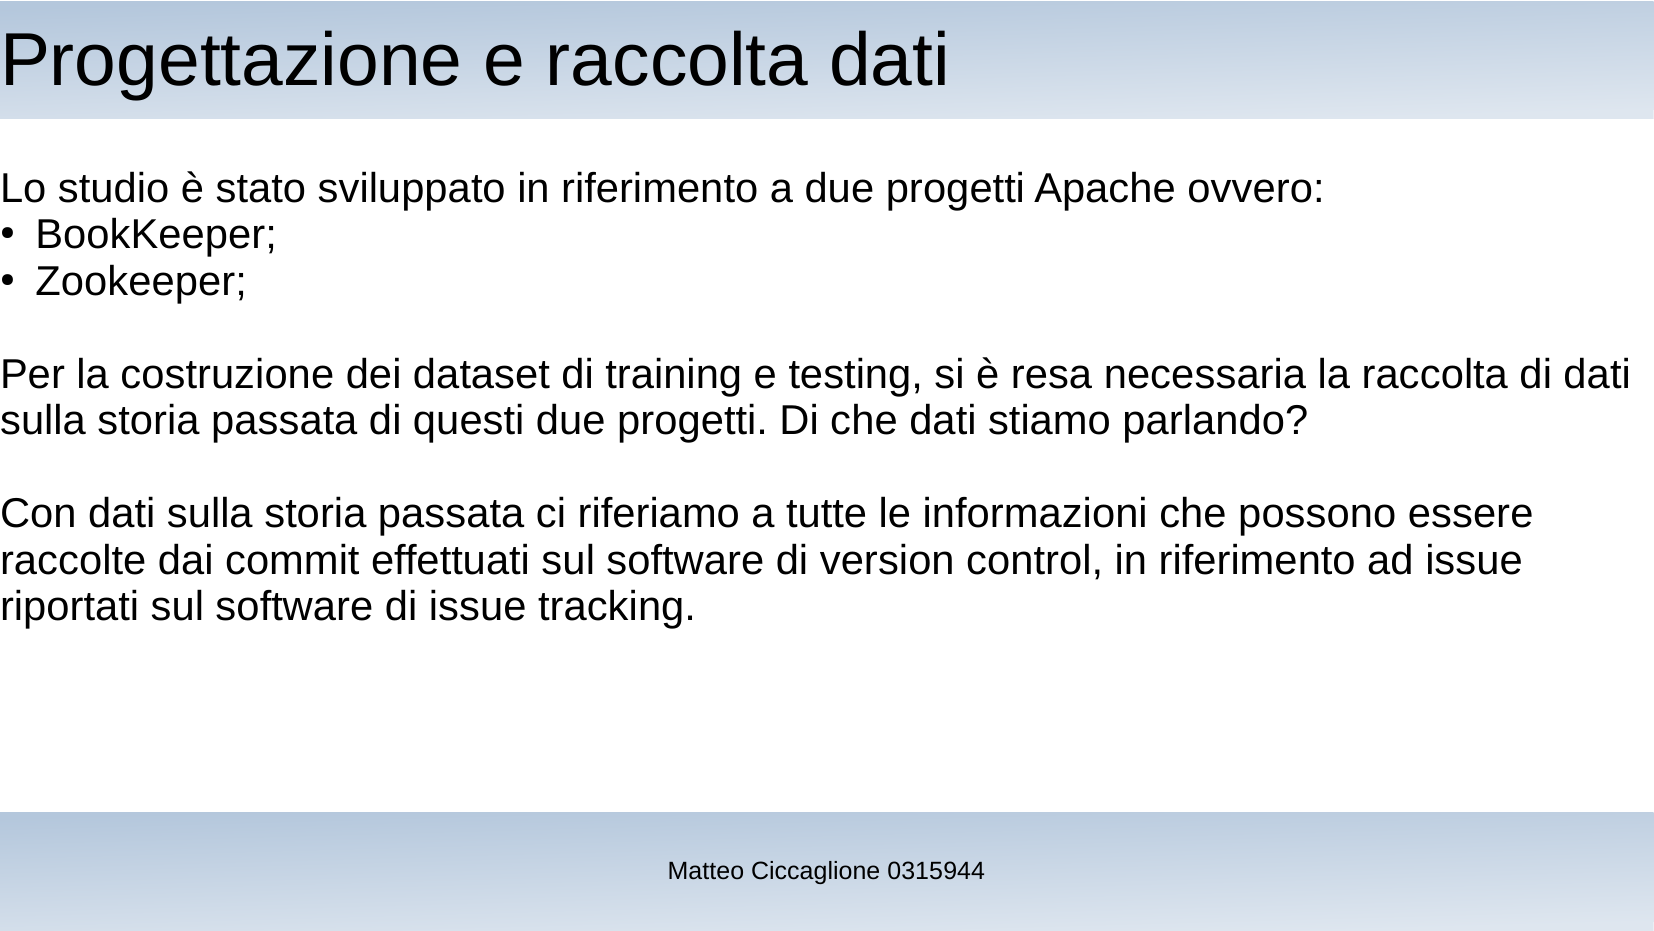

Progettazione e raccolta dati
# Lo studio è stato sviluppato in riferimento a due progetti Apache ovvero:
BookKeeper;
Zookeeper;
Per la costruzione dei dataset di training e testing, si è resa necessaria la raccolta di dati sulla storia passata di questi due progetti. Di che dati stiamo parlando?
Con dati sulla storia passata ci riferiamo a tutte le informazioni che possono essere raccolte dai commit effettuati sul software di version control, in riferimento ad issue riportati sul software di issue tracking.
Matteo Ciccaglione 0315944